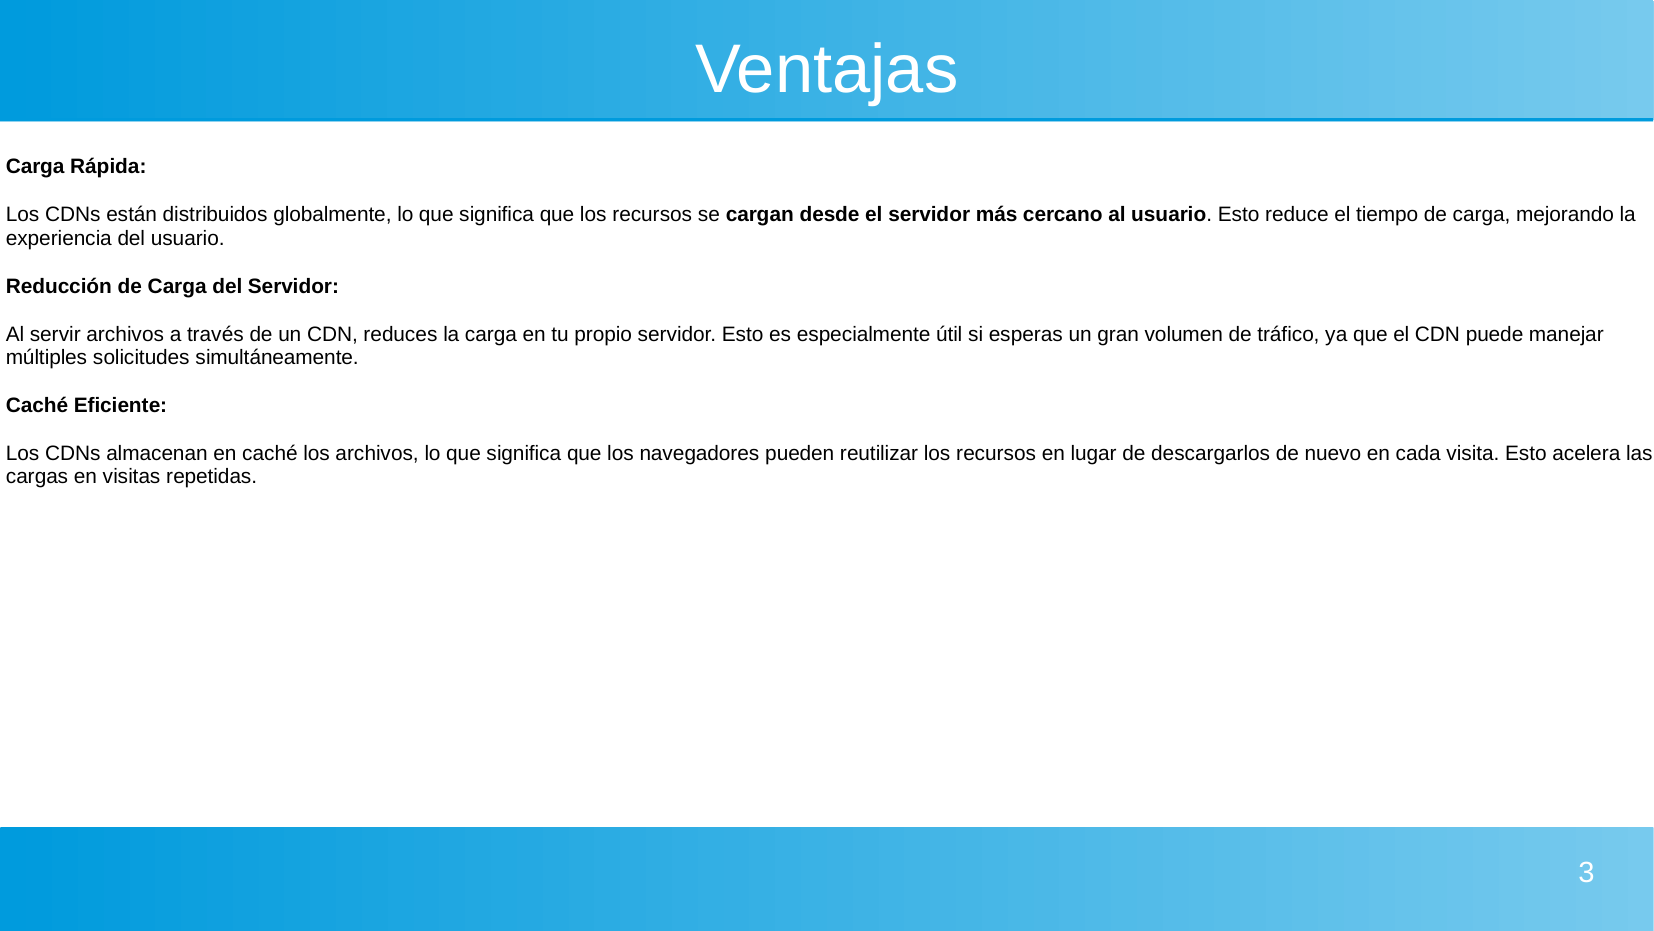

# Ventajas
Carga Rápida:
Los CDNs están distribuidos globalmente, lo que significa que los recursos se cargan desde el servidor más cercano al usuario. Esto reduce el tiempo de carga, mejorando la experiencia del usuario.
Reducción de Carga del Servidor:
Al servir archivos a través de un CDN, reduces la carga en tu propio servidor. Esto es especialmente útil si esperas un gran volumen de tráfico, ya que el CDN puede manejar múltiples solicitudes simultáneamente.
Caché Eficiente:
Los CDNs almacenan en caché los archivos, lo que significa que los navegadores pueden reutilizar los recursos en lugar de descargarlos de nuevo en cada visita. Esto acelera las cargas en visitas repetidas.
3